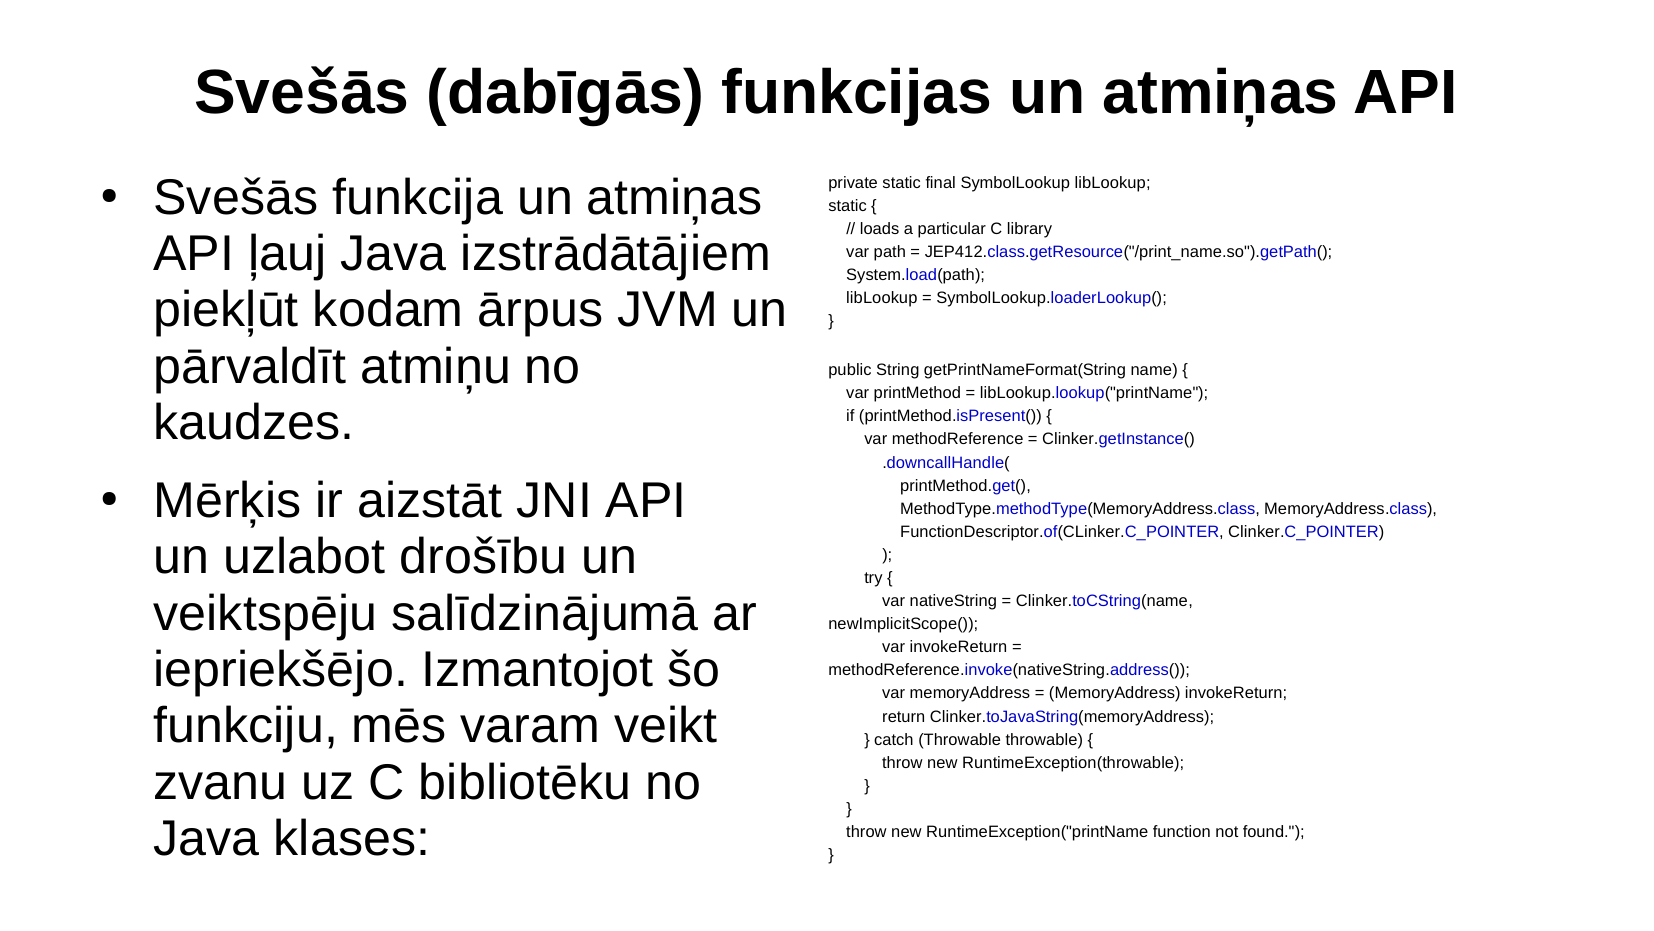

# Svešās (dabīgās) funkcijas un atmiņas API
Svešās funkcija un atmiņas API ļauj Java izstrādātājiem piekļūt kodam ārpus JVM un pārvaldīt atmiņu no kaudzes.
Mērķis ir aizstāt JNI API un uzlabot drošību un veiktspēju salīdzinājumā ar iepriekšējo. Izmantojot šo funkciju, mēs varam veikt zvanu uz C bibliotēku no Java klases:
private static final SymbolLookup libLookup;
static {
 // loads a particular C library
 var path = JEP412.class.getResource("/print_name.so").getPath();
 System.load(path);
 libLookup = SymbolLookup.loaderLookup();
}
public String getPrintNameFormat(String name) {
 var printMethod = libLookup.lookup("printName");
 if (printMethod.isPresent()) {
 var methodReference = Clinker.getInstance()
 .downcallHandle(
 printMethod.get(),
 MethodType.methodType(MemoryAddress.class, MemoryAddress.class),
 FunctionDescriptor.of(CLinker.C_POINTER, Clinker.C_POINTER)
 );
 try {
 var nativeString = Clinker.toCString(name,
newImplicitScope());
 var invokeReturn =
methodReference.invoke(nativeString.address());
 var memoryAddress = (MemoryAddress) invokeReturn;
 return Clinker.toJavaString(memoryAddress);
 } catch (Throwable throwable) {
 throw new RuntimeException(throwable);
 }
 }
 throw new RuntimeException("printName function not found.");
}